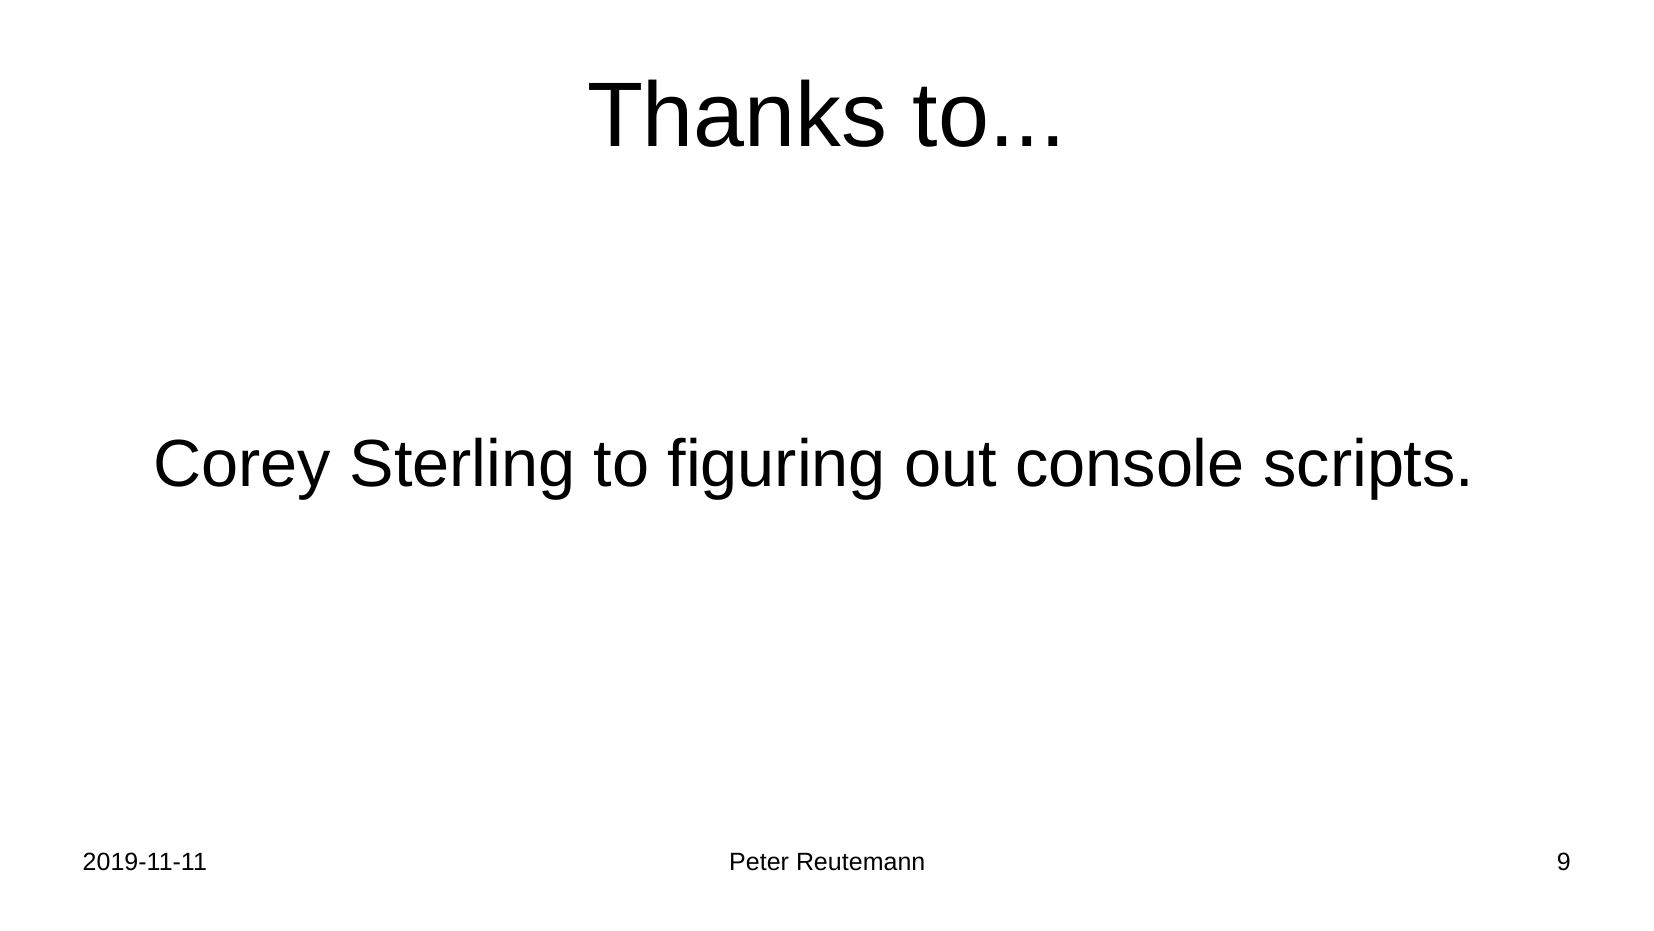

# Thanks to...
Corey Sterling to figuring out console scripts.
2019-11-11
Peter Reutemann
9